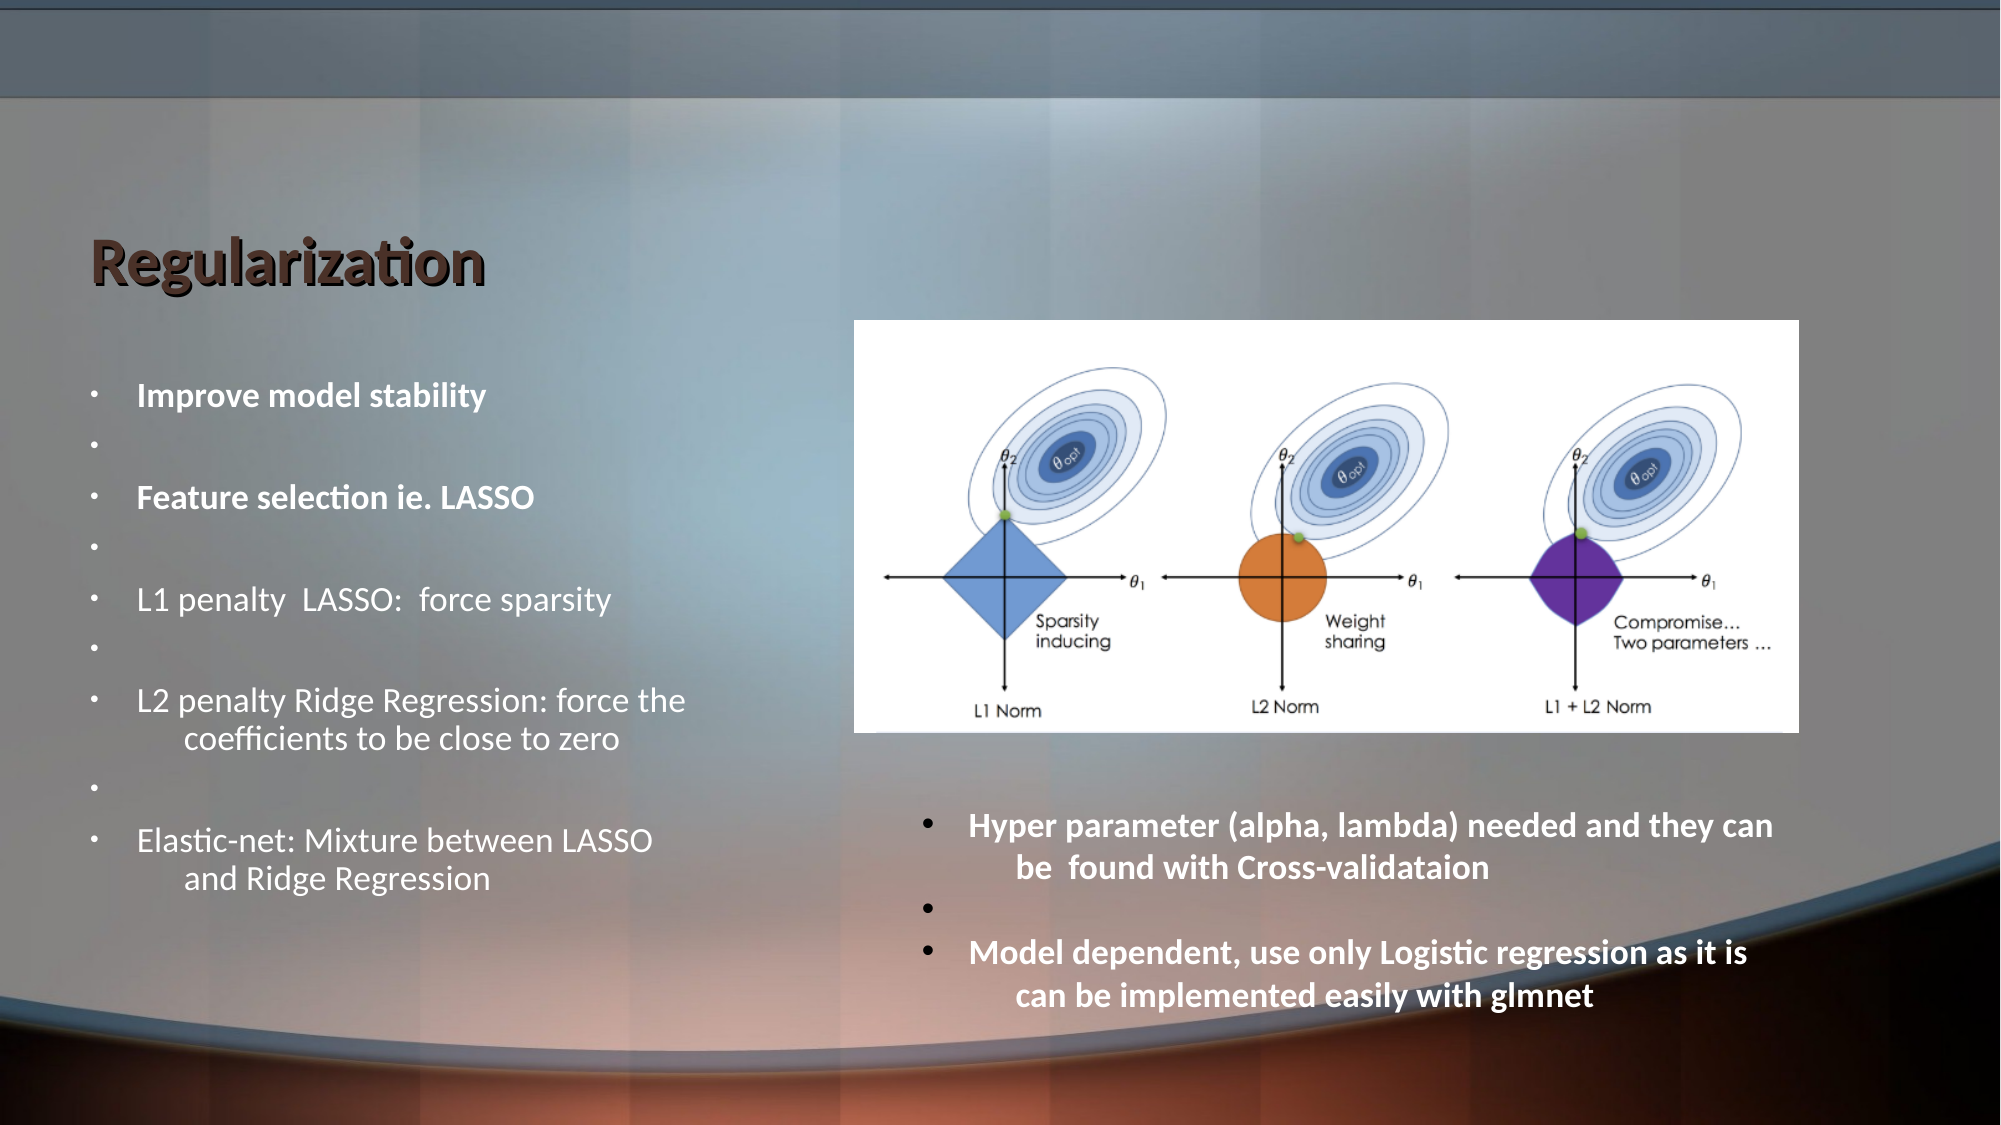

# Regularization
Improve model stability
Feature selection ie. LASSO
L1 penalty LASSO: force sparsity
L2 penalty Ridge Regression: force the coefficients to be close to zero
Elastic-net: Mixture between LASSO and Ridge Regression
Hyper parameter (alpha, lambda) needed and they can be found with Cross-validataion
Model dependent, use only Logistic regression as it is can be implemented easily with glmnet